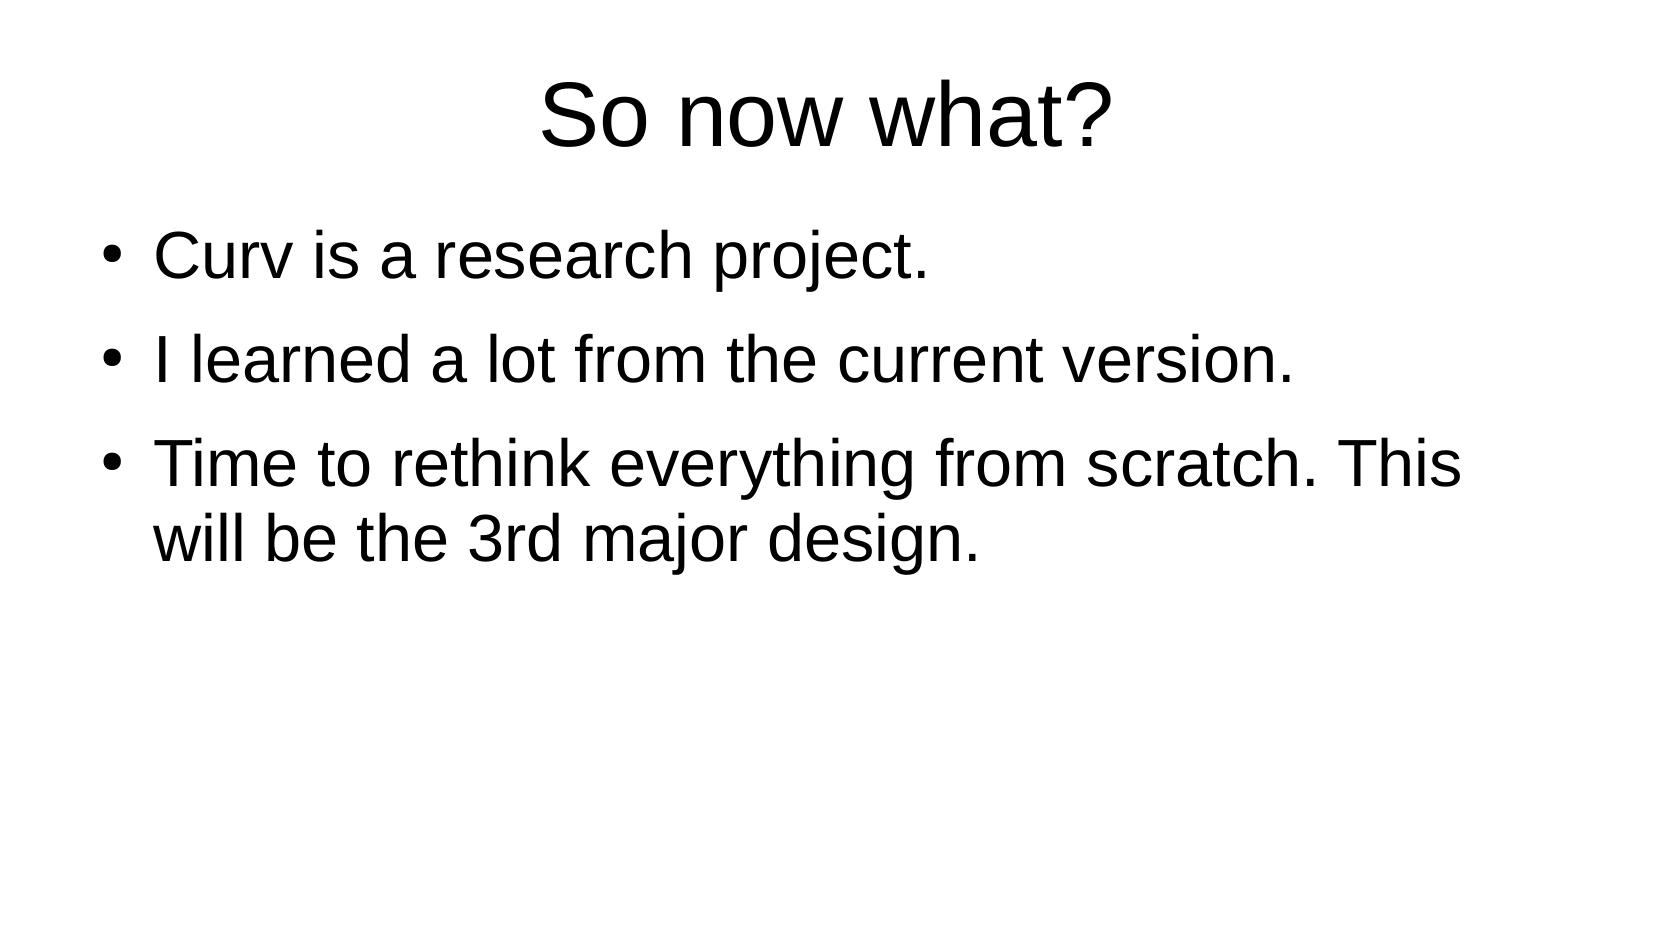

# So now what?
Curv is a research project.
I learned a lot from the current version.
Time to rethink everything from scratch. This will be the 3rd major design.